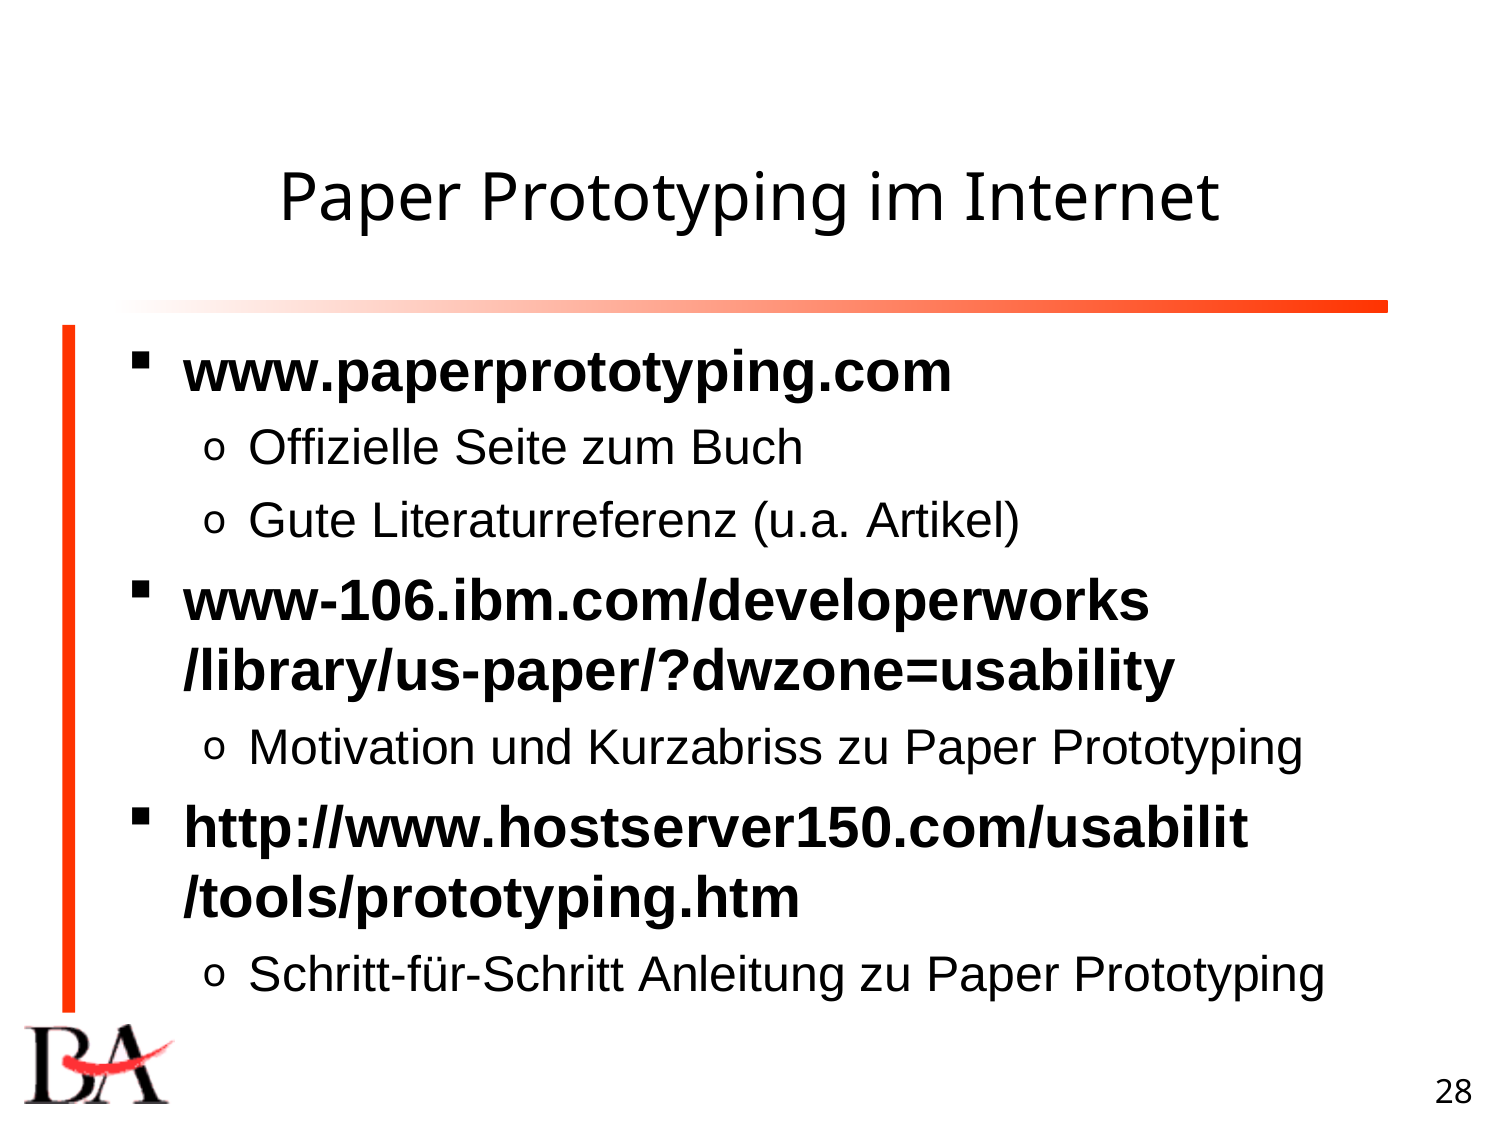

# Paper Prototyping im Internet
www.paperprototyping.com
Offizielle Seite zum Buch
Gute Literaturreferenz (u.a. Artikel)
www-106.ibm.com/developerworks
/library/us-paper/?dwzone=usability
Motivation und Kurzabriss zu Paper Prototyping
http://www.hostserver150.com/usabilit
/tools/prototyping.htm
Schritt-für-Schritt Anleitung zu Paper Prototyping